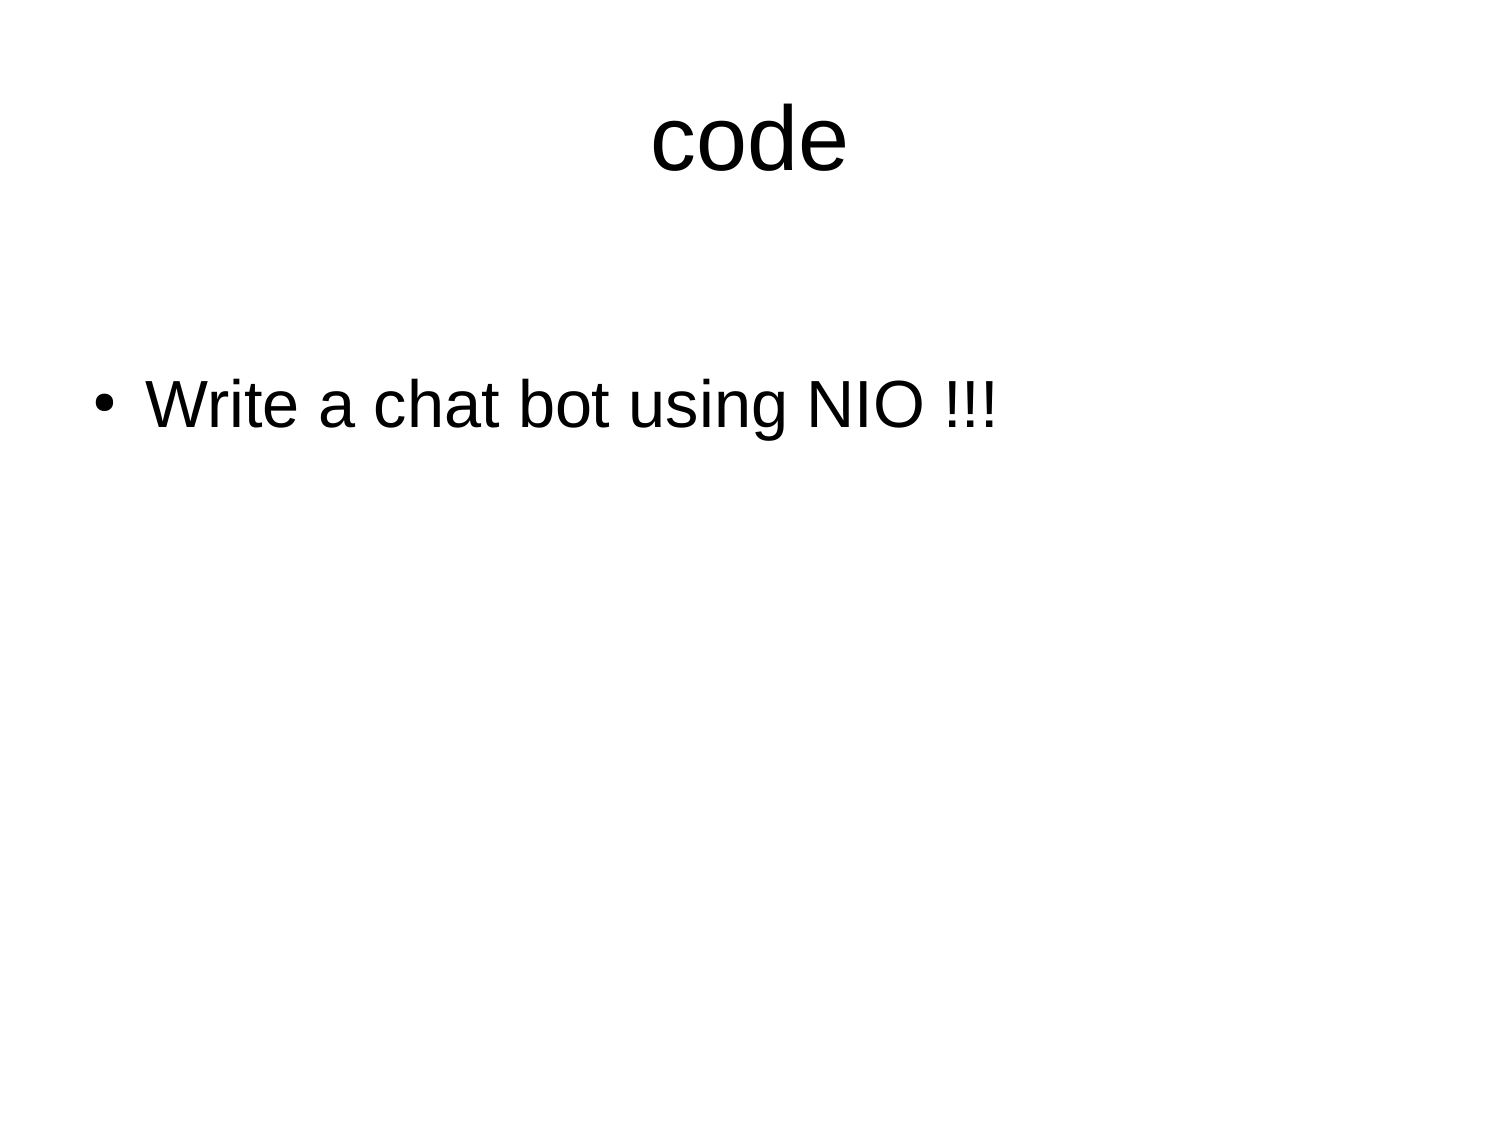

# code
Write a chat bot using NIO !!!